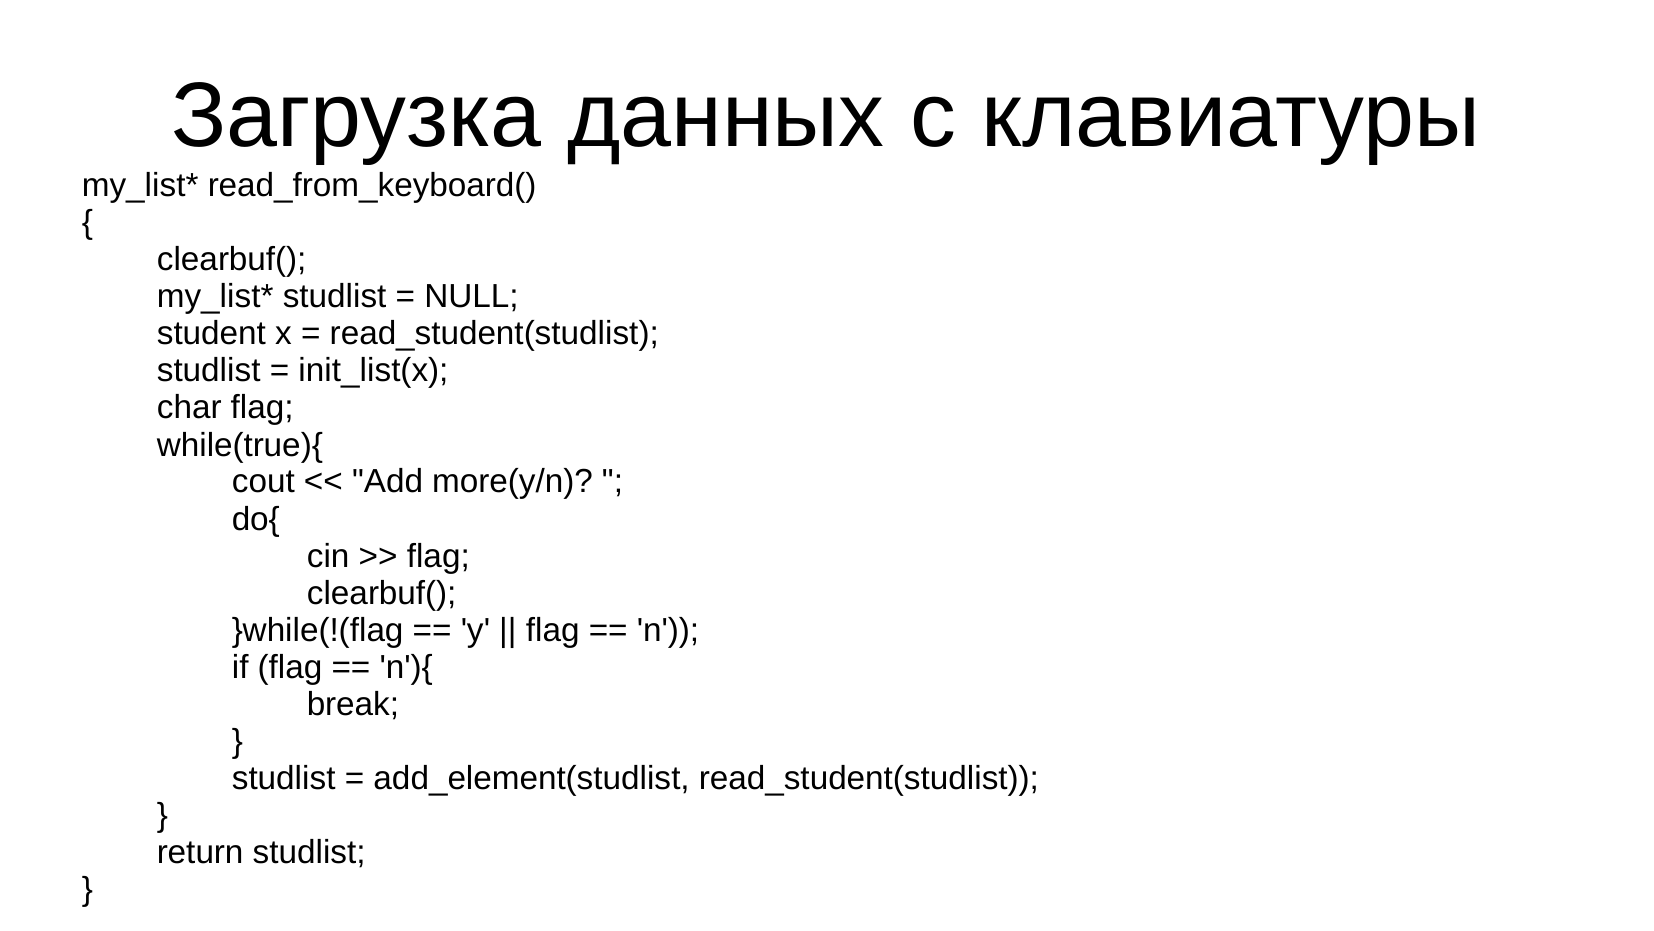

# Загрузка данных с клавиатуры
my_list* read_from_keyboard()
{
	clearbuf();
	my_list* studlist = NULL;
	student x = read_student(studlist);
	studlist = init_list(x);
	char flag;
	while(true){
		cout << "Add more(y/n)? ";
		do{
			cin >> flag;
			clearbuf();
		}while(!(flag == 'y' || flag == 'n'));
		if (flag == 'n'){
			break;
		}
		studlist = add_element(studlist, read_student(studlist));
	}
	return studlist;
}